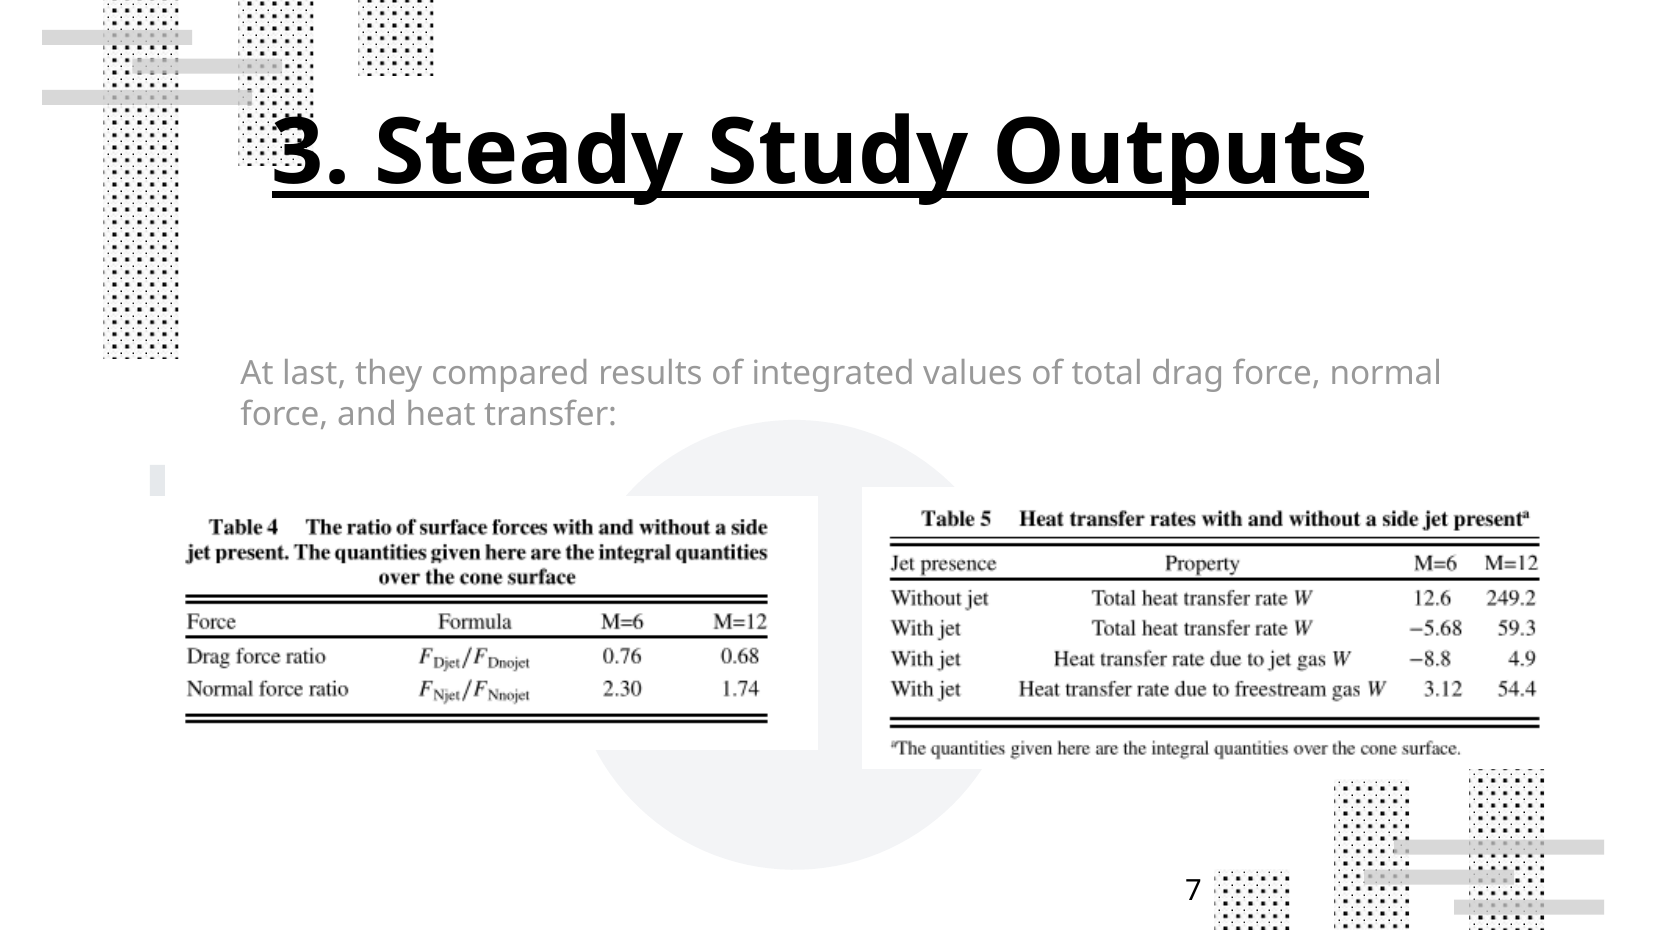

# 3. Steady Study Outputs
At last, they compared results of integrated values of total drag force, normal force, and heat transfer:
7